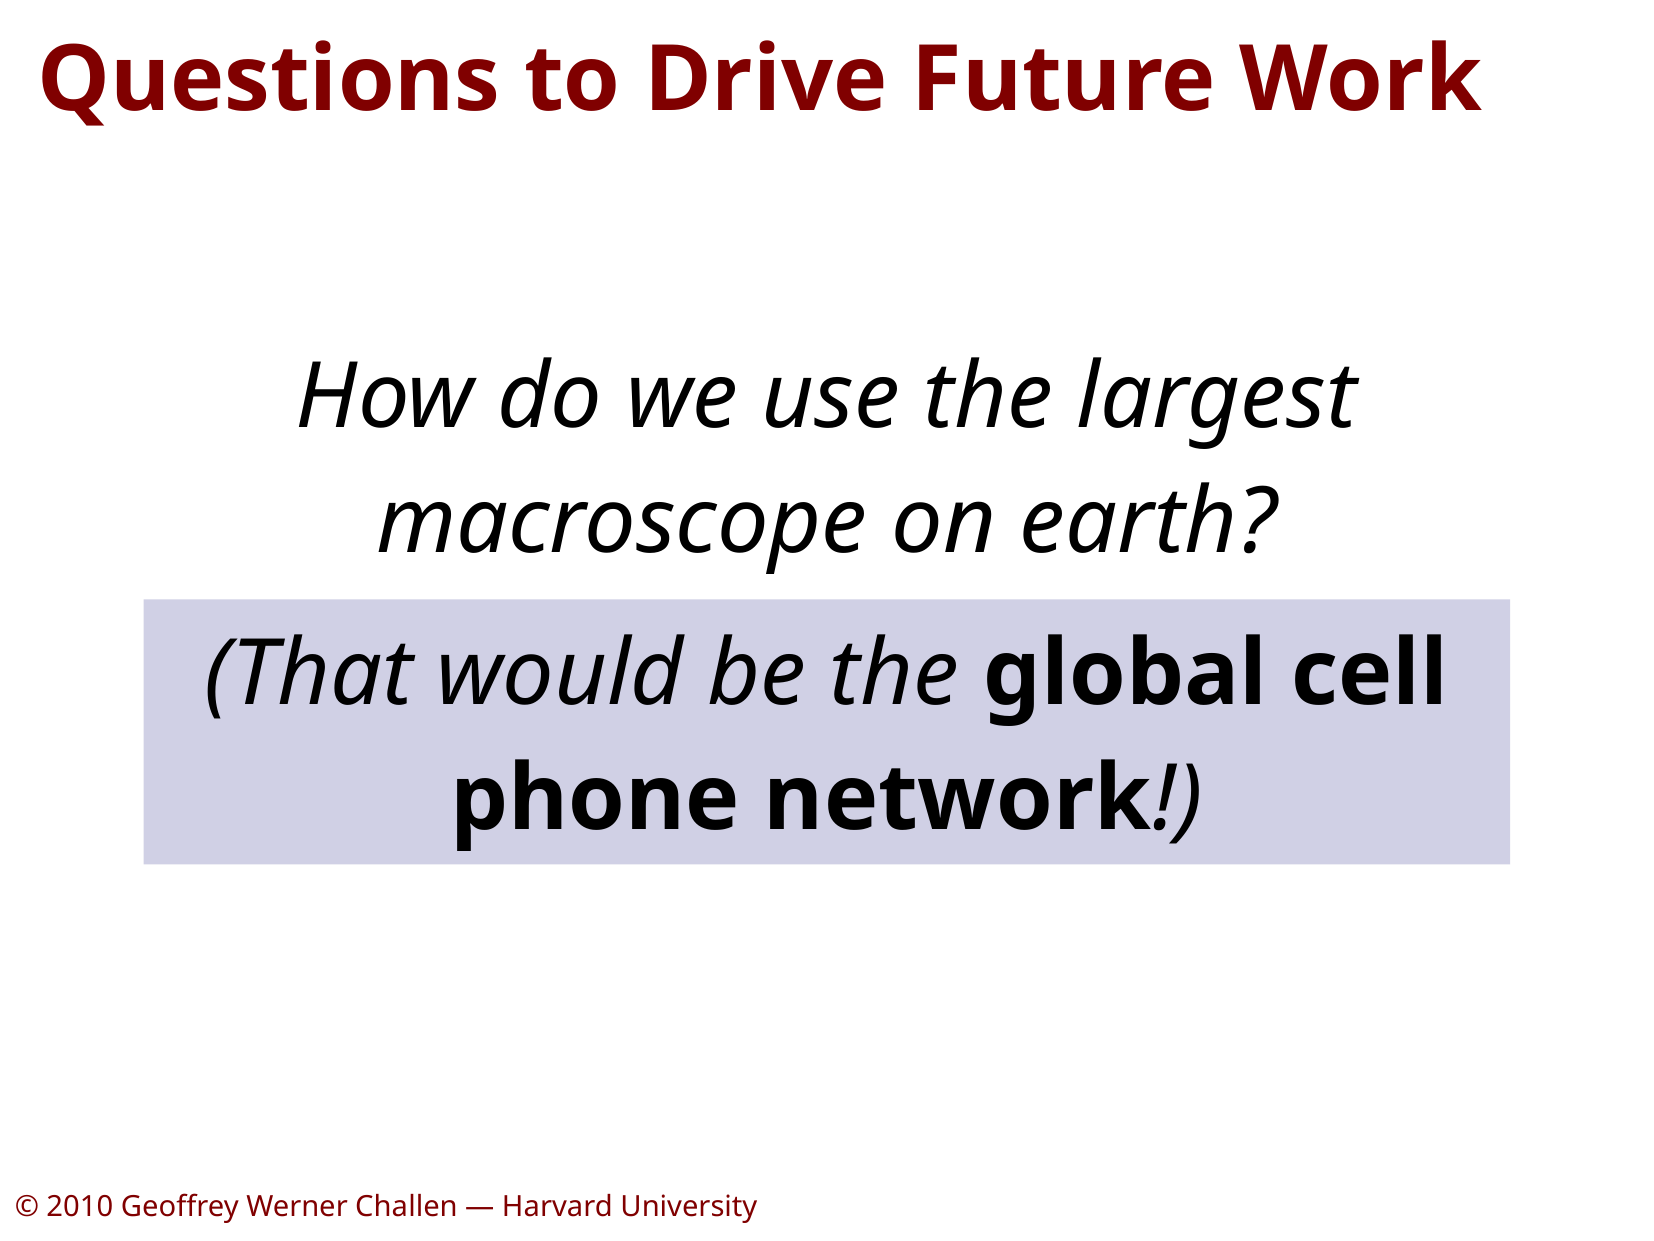

# Questions to Drive Future Work
How do we use the largest macroscope on earth?
(That would be the global cell phone network!)